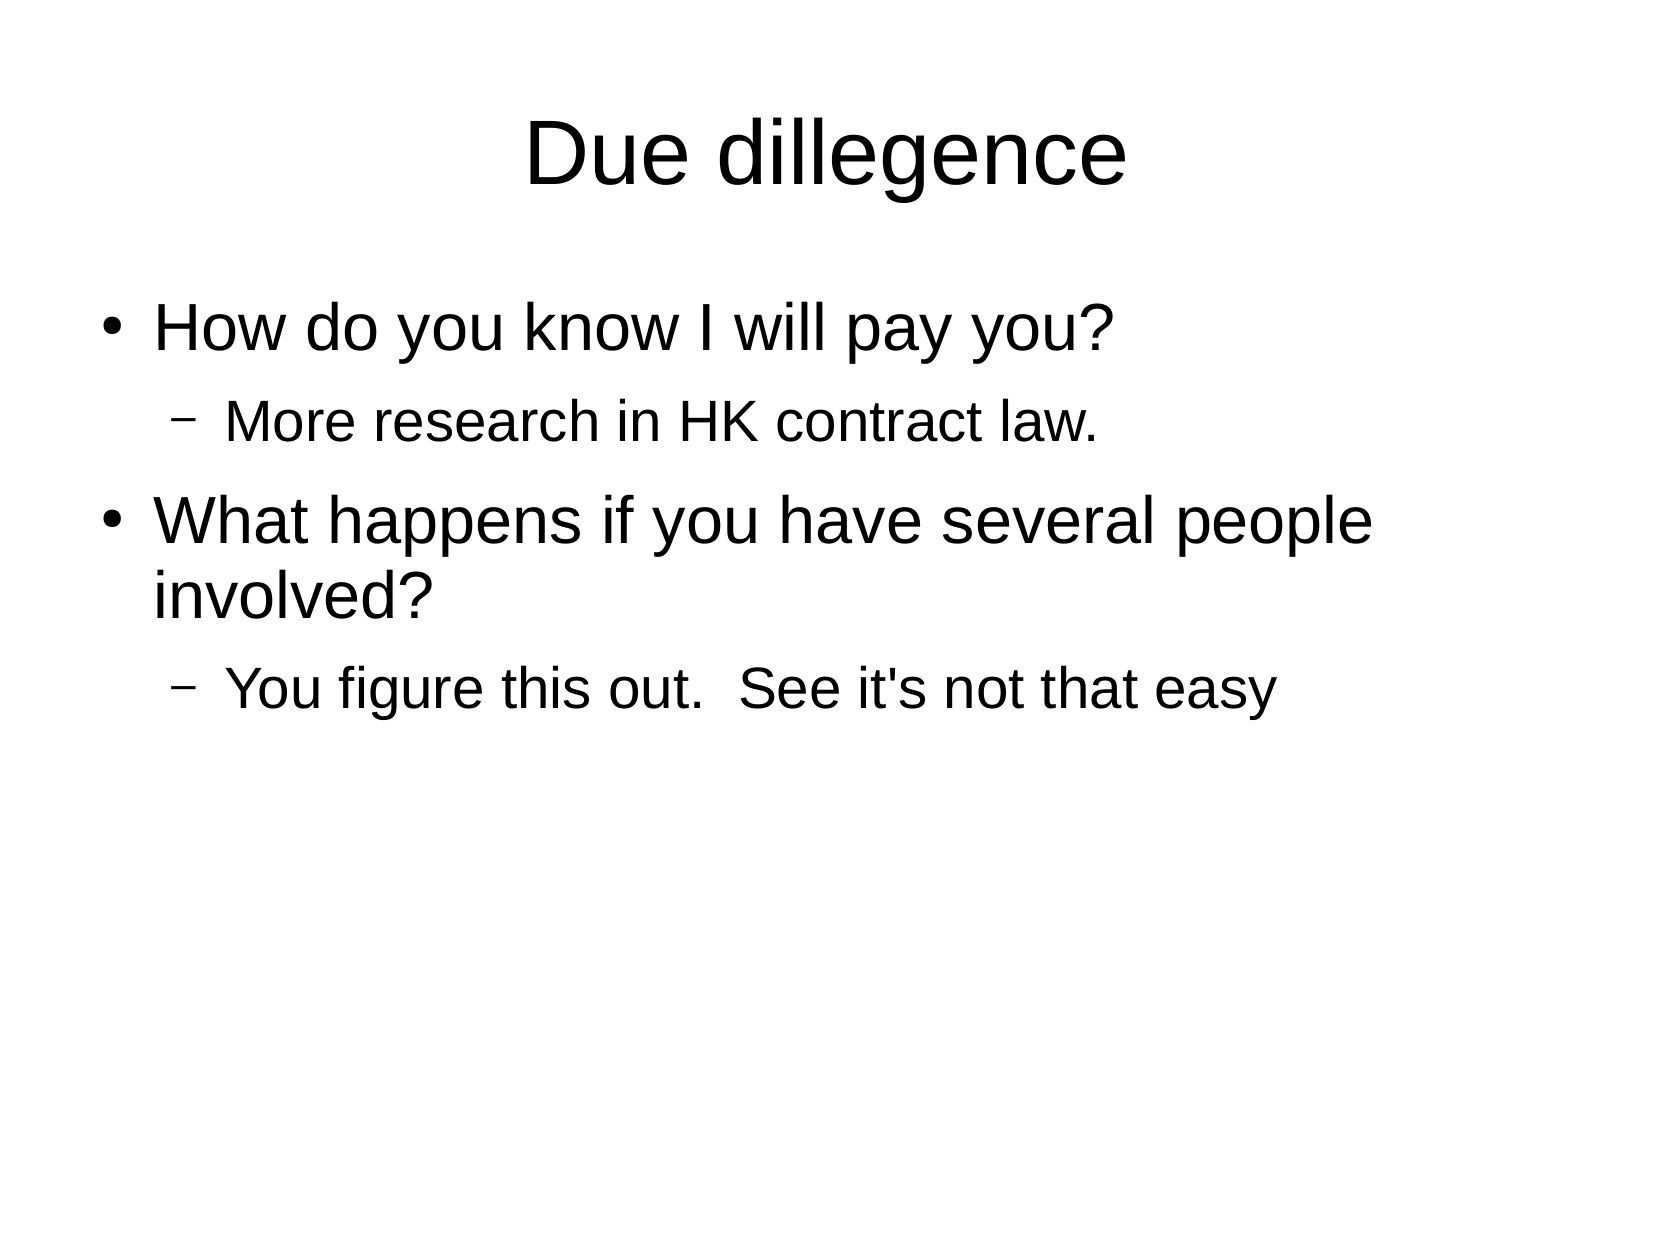

# Due dillegence
How do you know I will pay you?
More research in HK contract law.
What happens if you have several people involved?
You figure this out. See it's not that easy